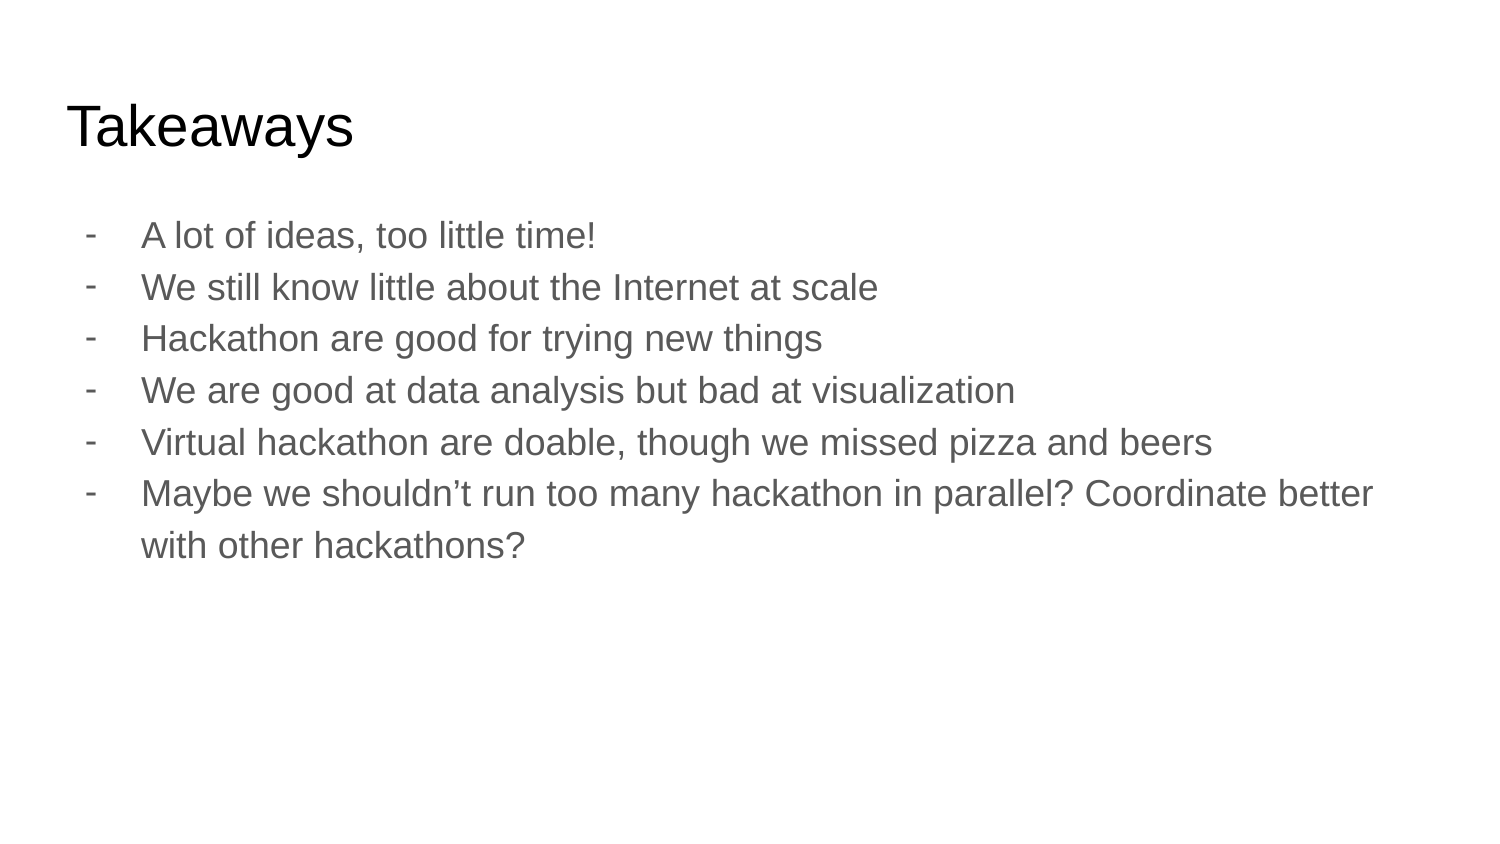

# Takeaways
A lot of ideas, too little time!
We still know little about the Internet at scale
Hackathon are good for trying new things
We are good at data analysis but bad at visualization
Virtual hackathon are doable, though we missed pizza and beers
Maybe we shouldn’t run too many hackathon in parallel? Coordinate better with other hackathons?